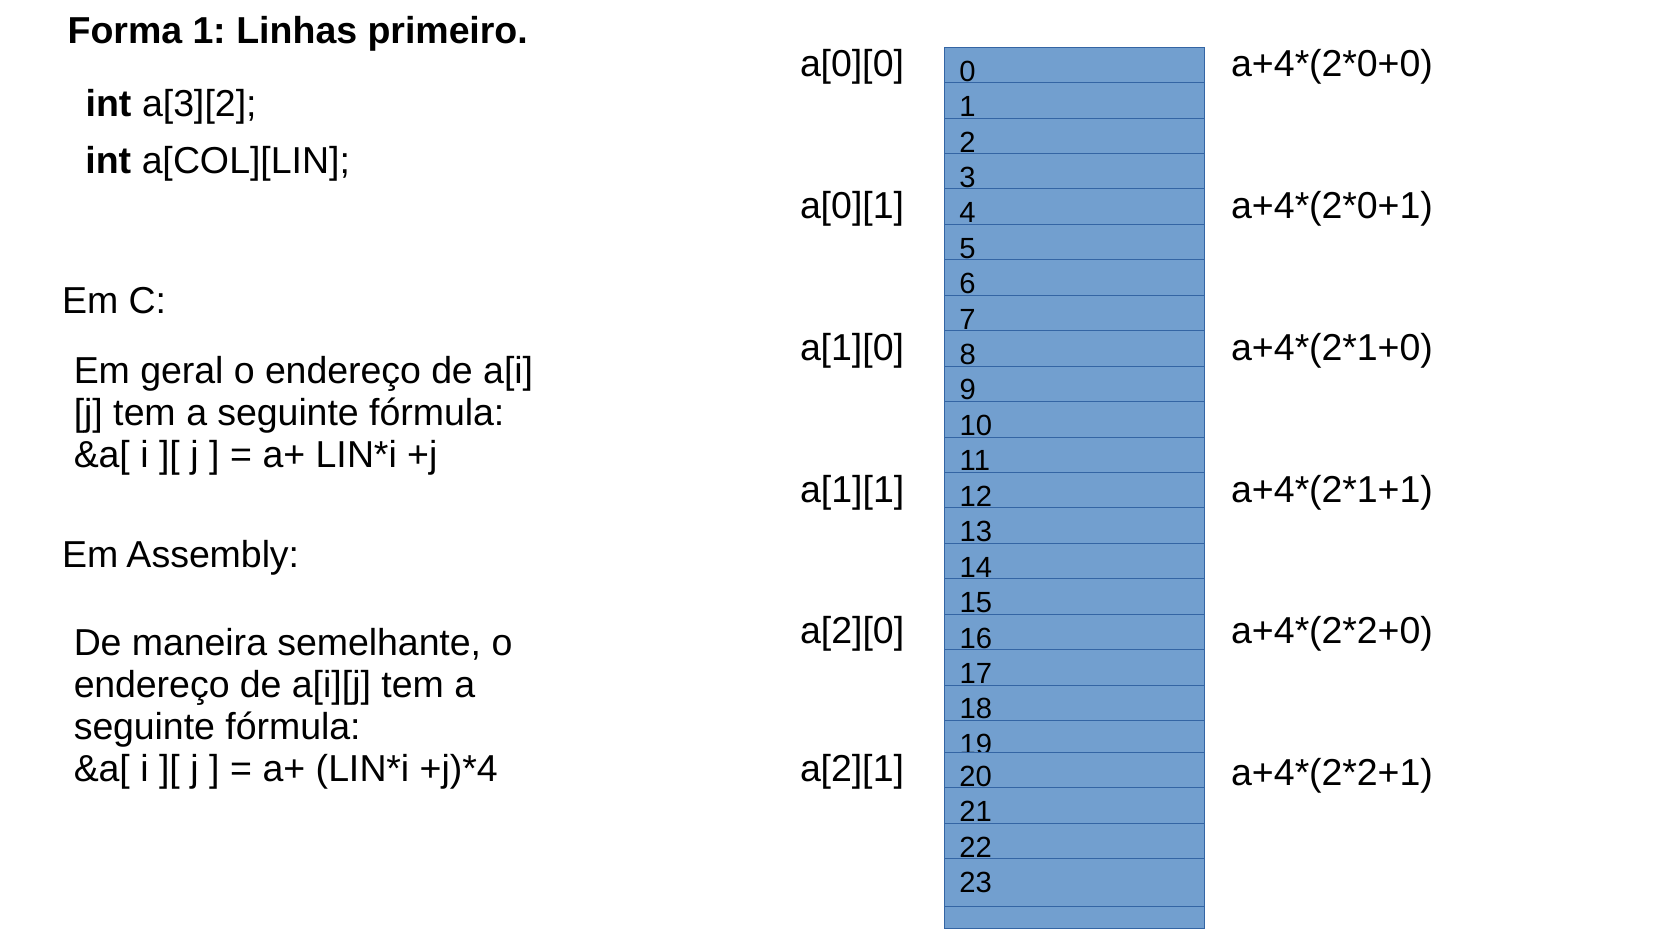

Forma 1: Linhas primeiro.
a[0][0]
a+4*(2*0+0)
0
int a[3][2];
1
2
int a[COL][LIN];
3
a[0][1]
a+4*(2*0+1)
4
5
6
Em C:
7
a[1][0]
a+4*(2*1+0)
8
Em geral o endereço de a[i][j] tem a seguinte fórmula:
&a[ i ][ j ] = a+ LIN*i +j
9
10
11
a[1][1]
a+4*(2*1+1)
12
13
Em Assembly:
14
15
a[2][0]
a+4*(2*2+0)
De maneira semelhante, o endereço de a[i][j] tem a seguinte fórmula:
&a[ i ][ j ] = a+ (LIN*i +j)*4
16
17
18
19
a[2][1]
a+4*(2*2+1)
20
21
22
23